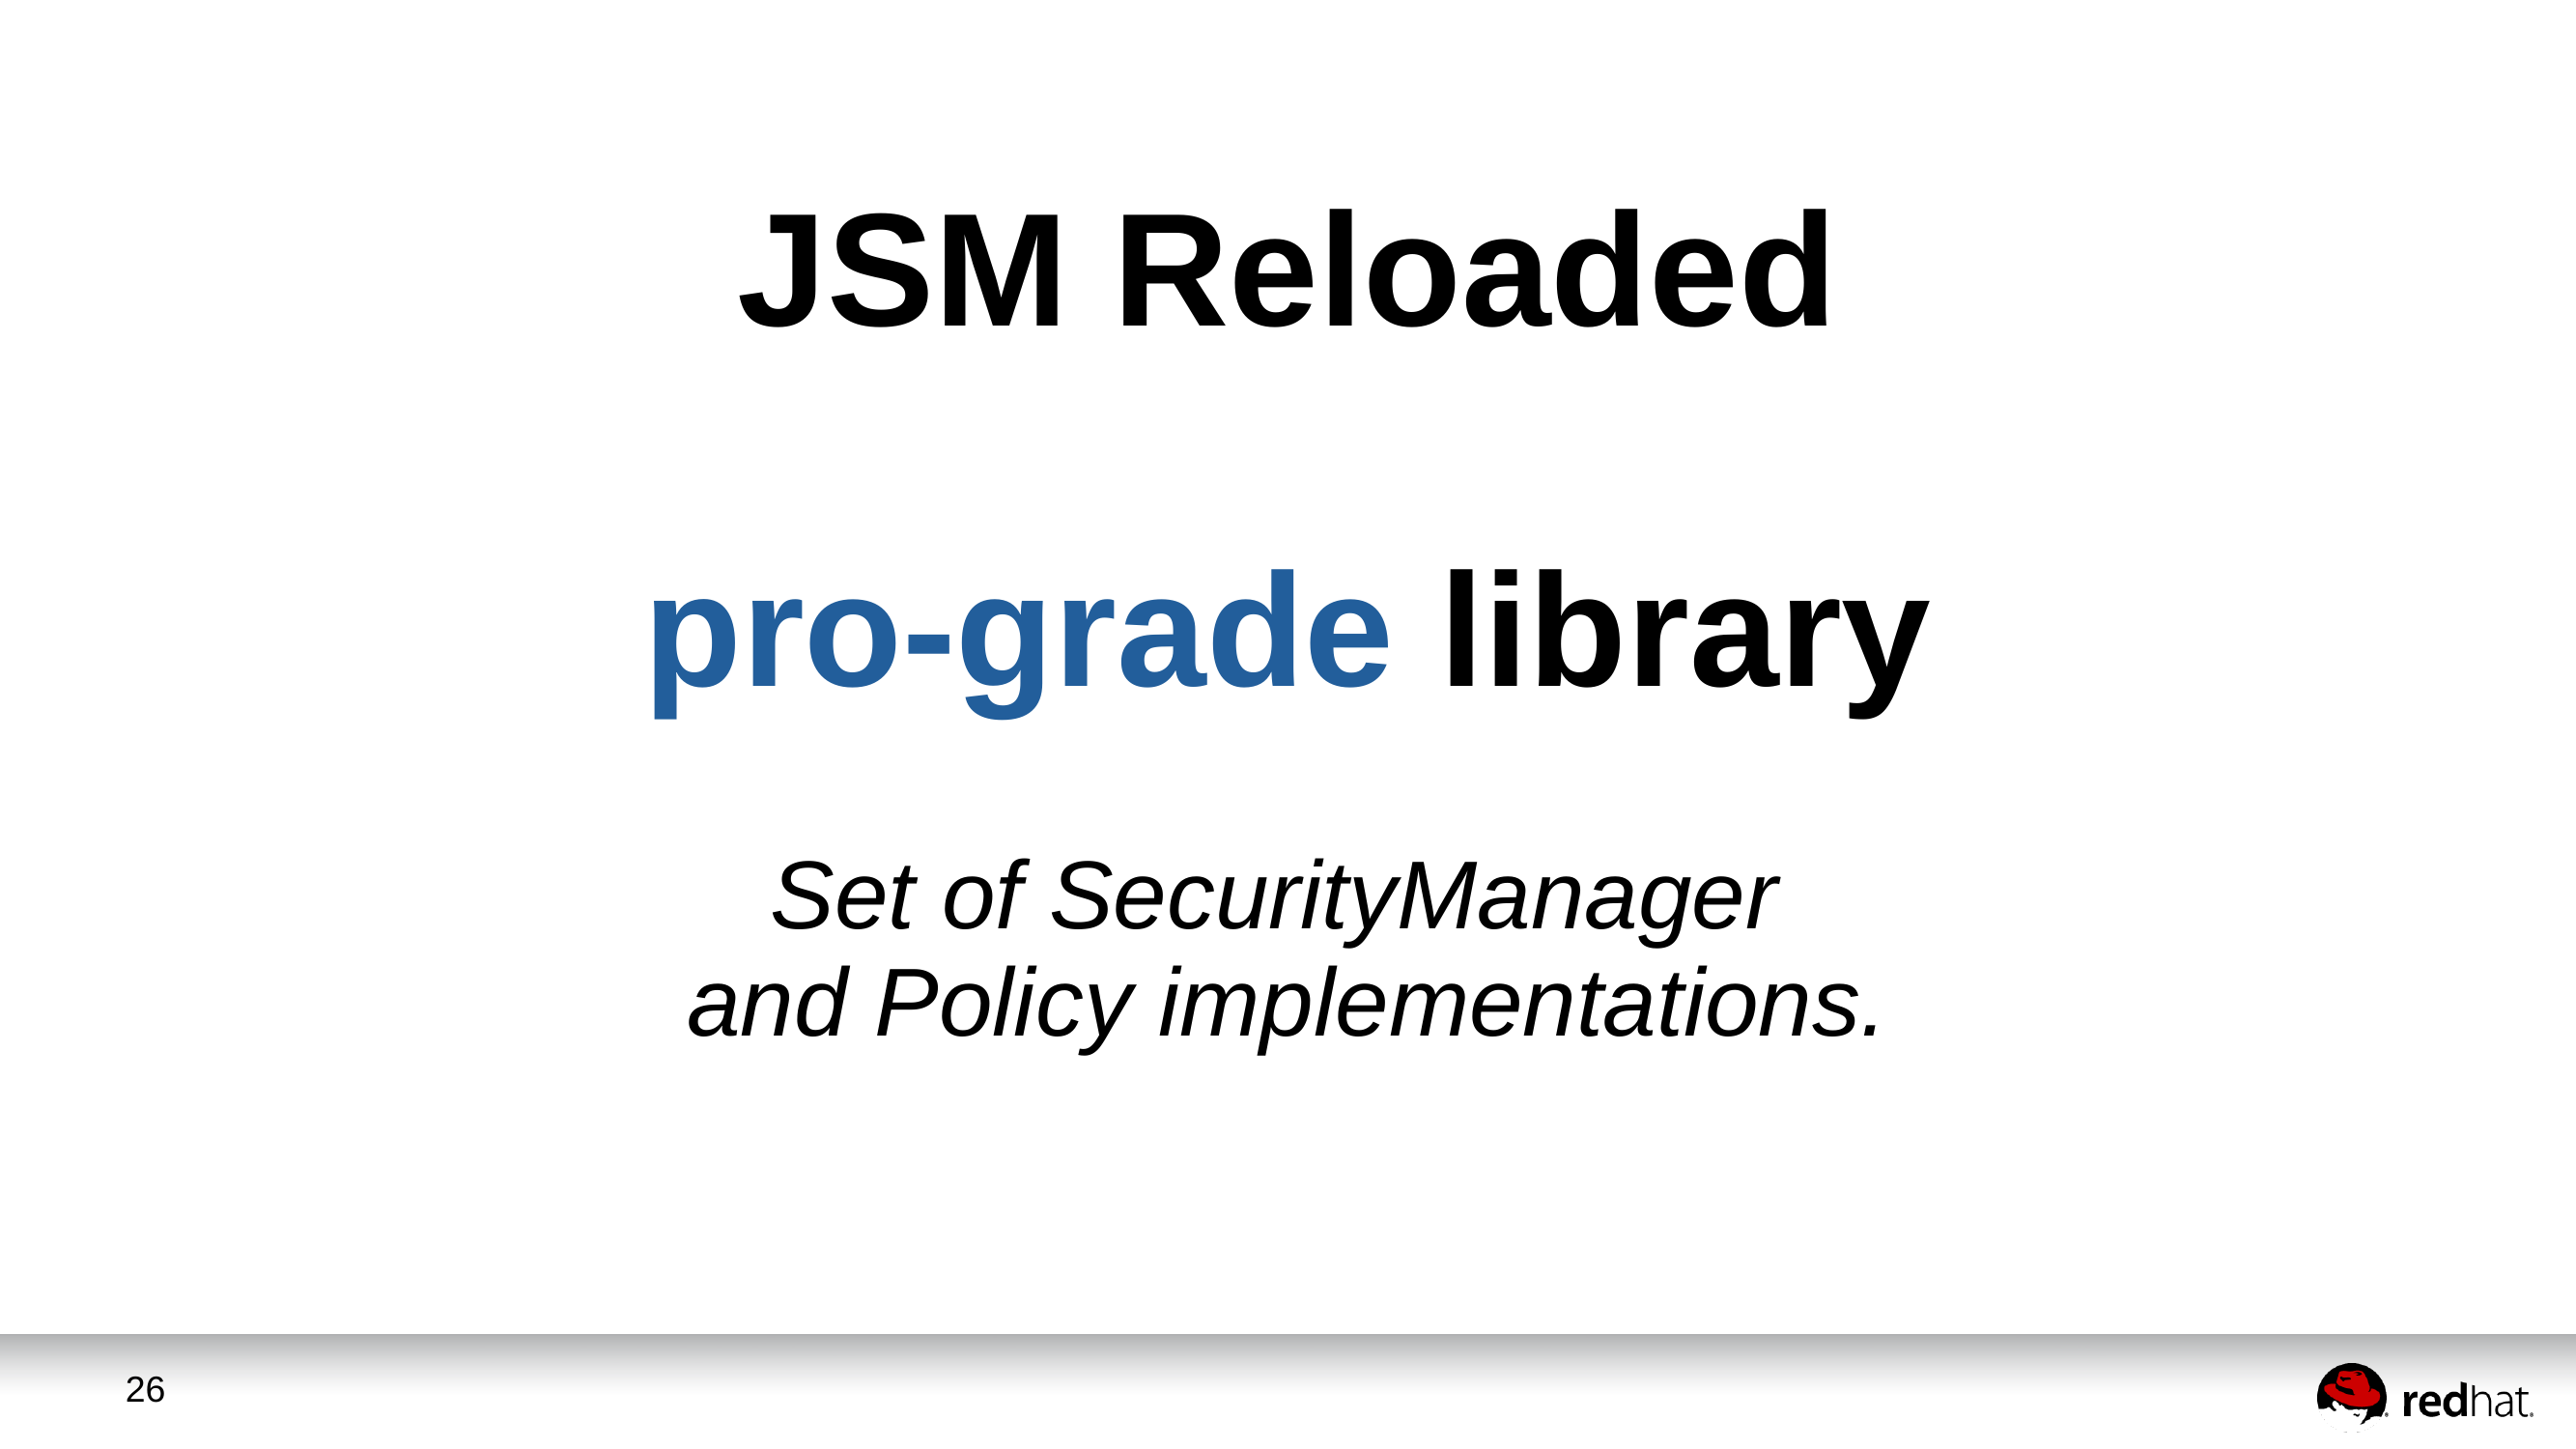

# JSM Reloaded
pro-grade library
Set of SecurityManager
and Policy implementations.
26